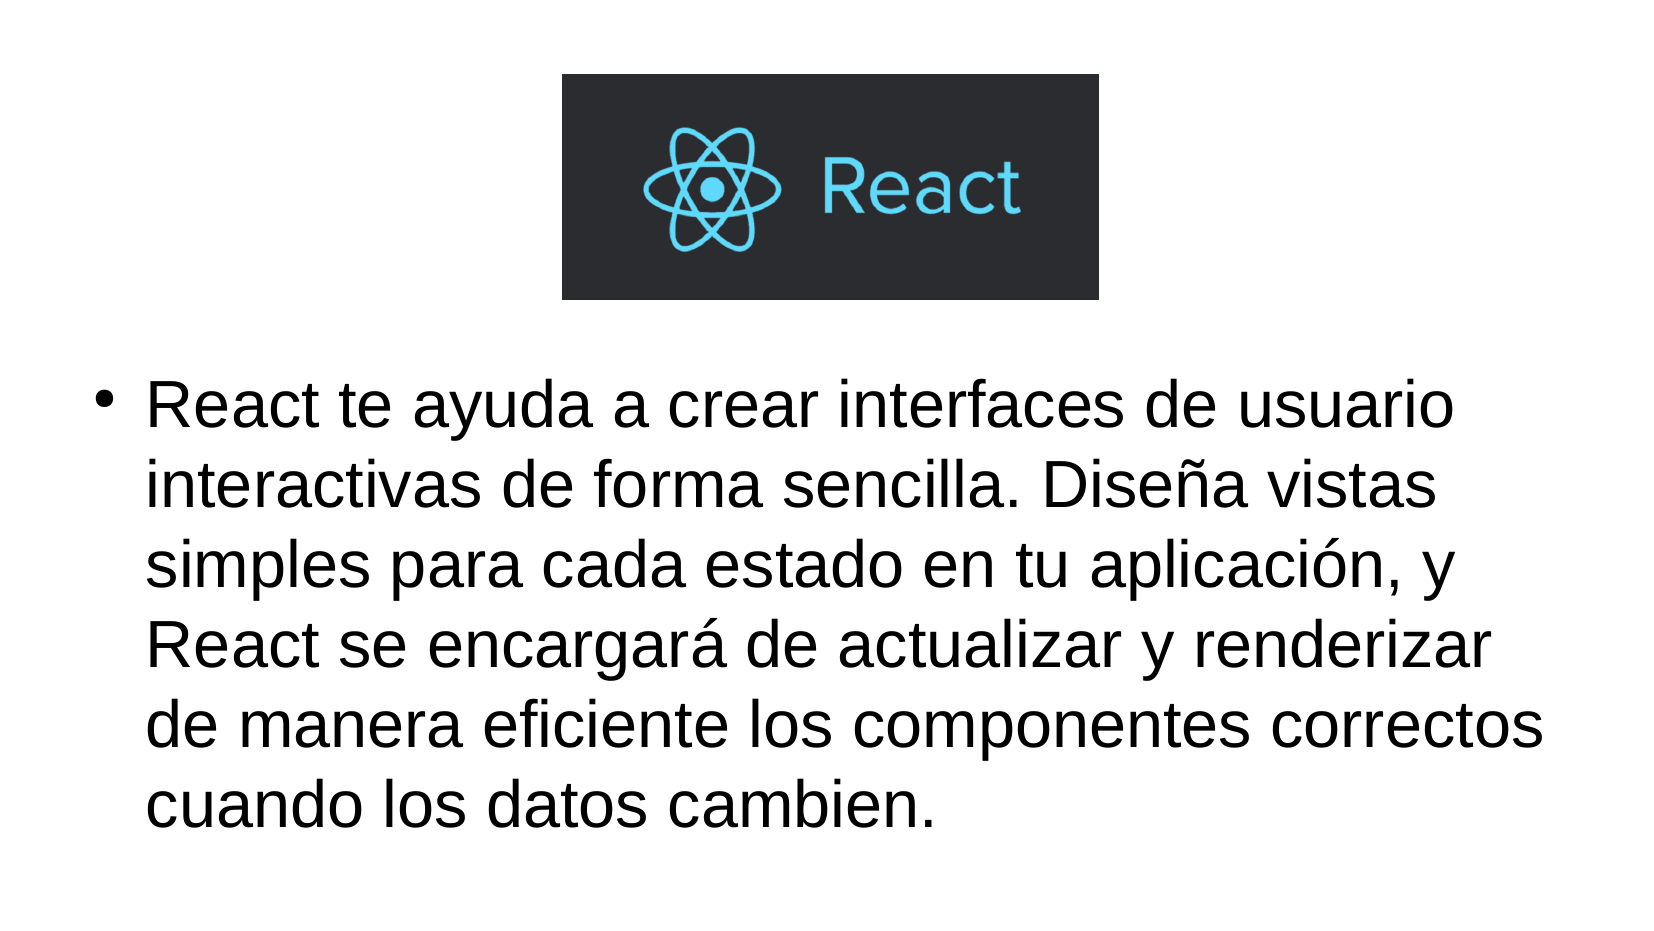

# React te ayuda a crear interfaces de usuario interactivas de forma sencilla. Diseña vistas simples para cada estado en tu aplicación, y React se encargará de actualizar y renderizar de manera eficiente los componentes correctos cuando los datos cambien.